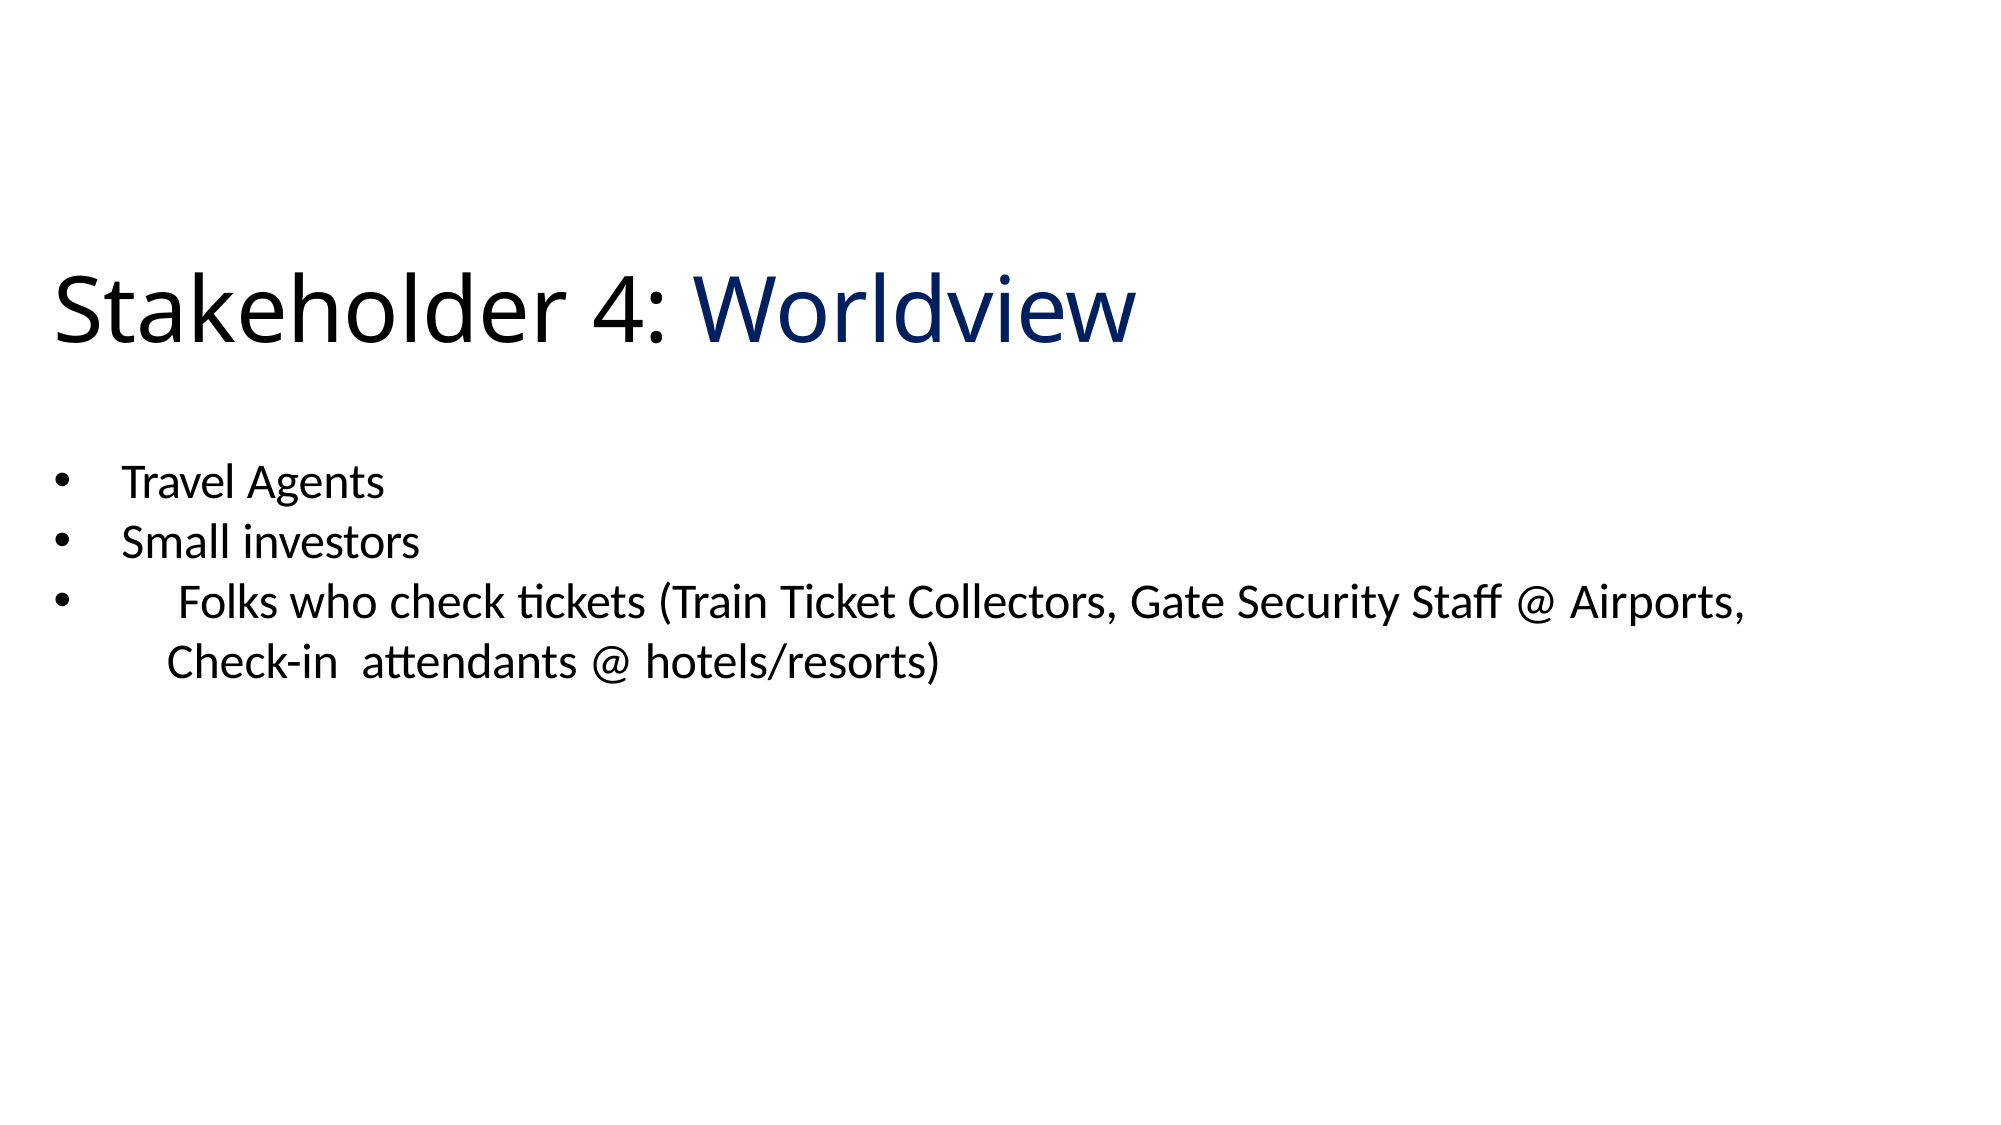

# Stakeholder 4: Worldview
Travel Agents
Small investors
	Folks who check tickets (Train Ticket Collectors, Gate Security Staff @ Airports, Check-in attendants @ hotels/resorts)